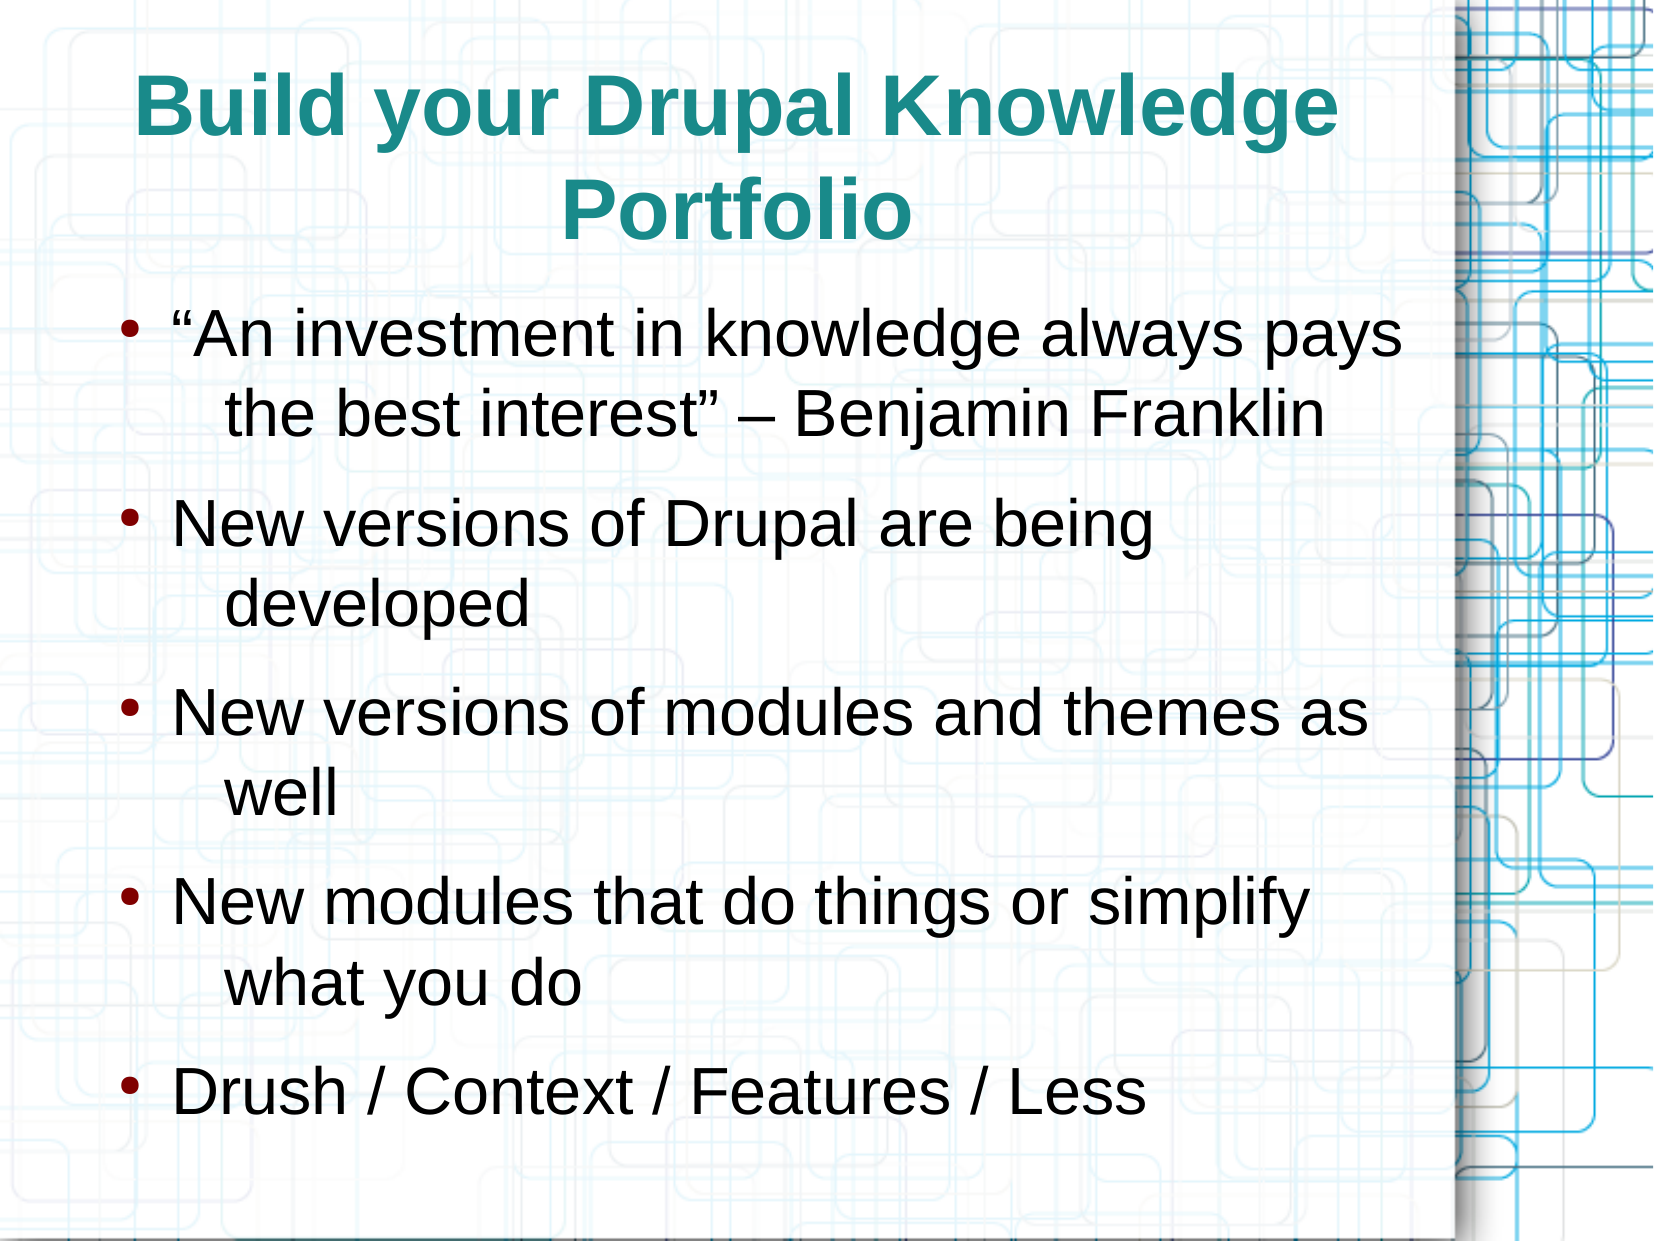

# Build your Drupal Knowledge Portfolio
“An investment in knowledge always pays the best interest” – Benjamin Franklin
New versions of Drupal are being developed
New versions of modules and themes as well
New modules that do things or simplify what you do
Drush / Context / Features / Less